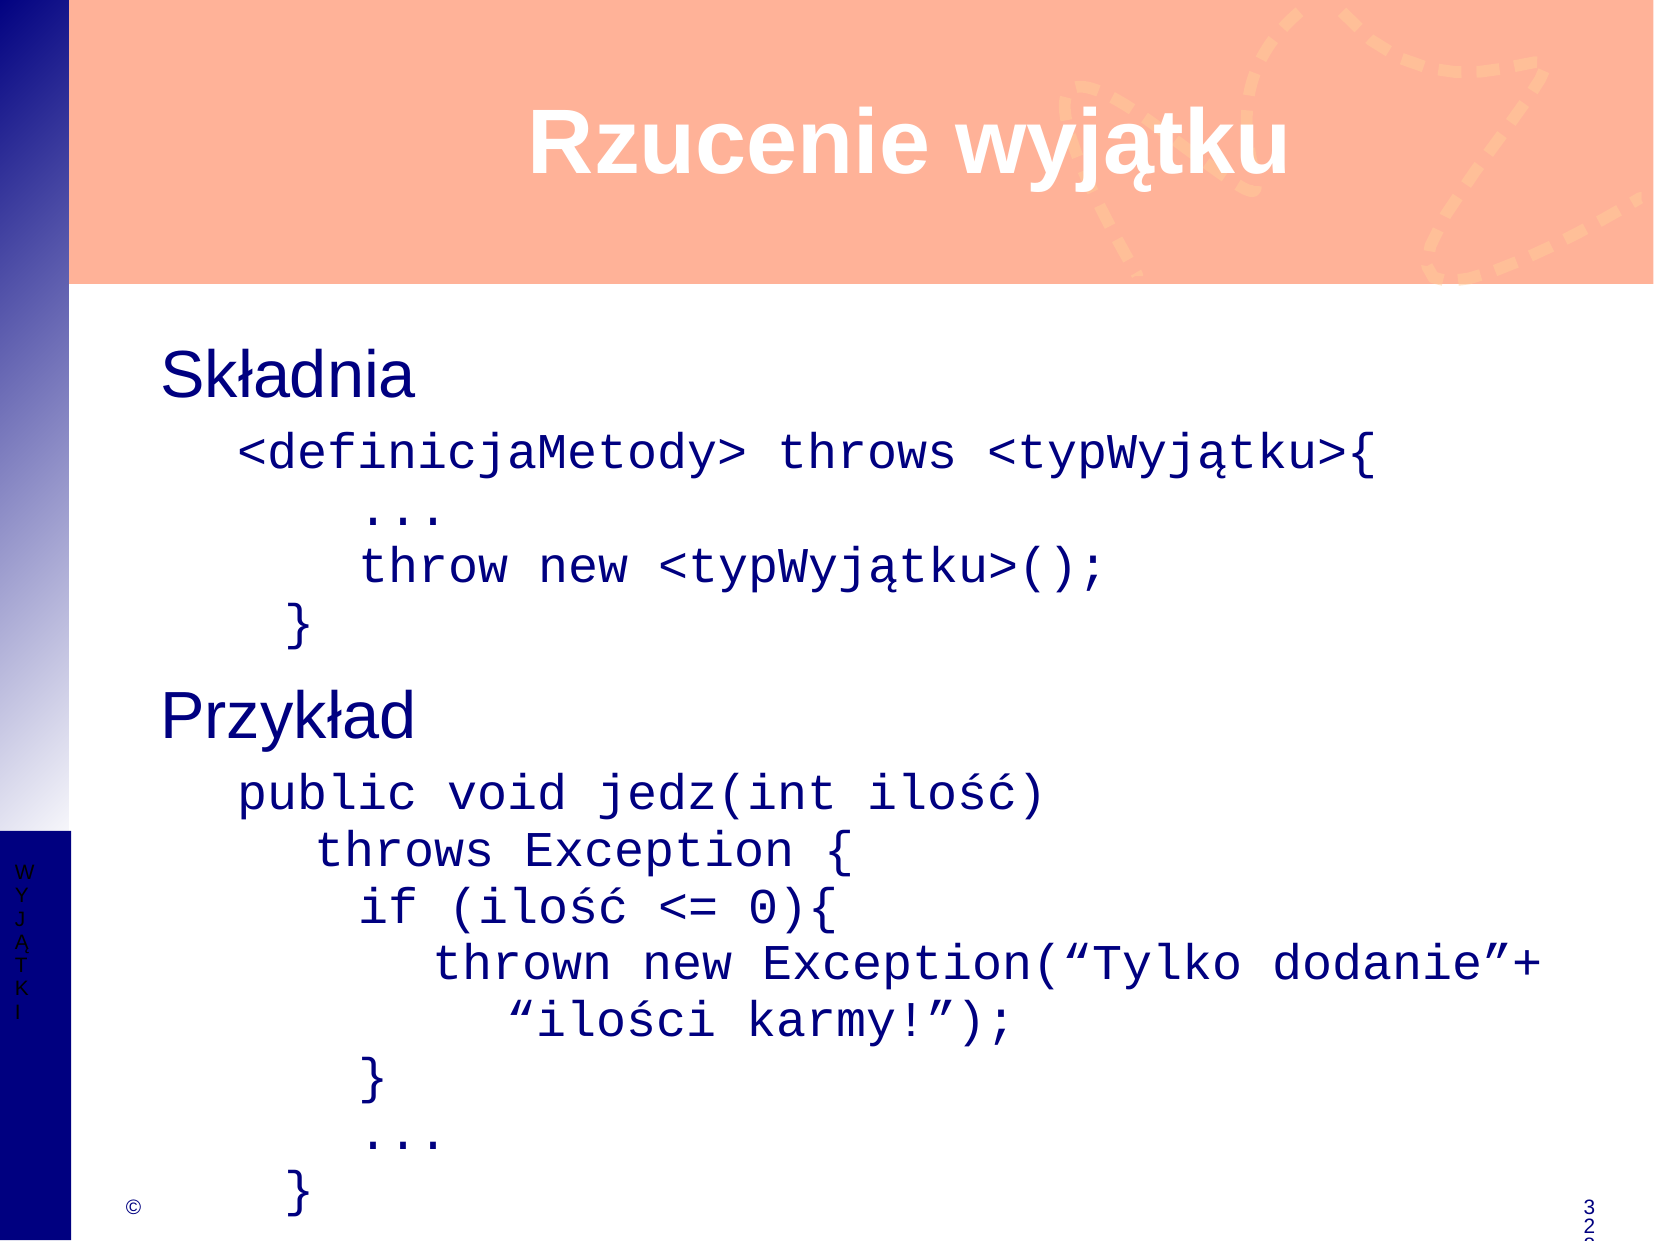

Rzucenie wyjątku
# Składnia
<definicjaMetody> throws <typWyjątku>{
	...
	throw new <typWyjątku>();
}
Przykład
public void jedz(int ilość)
 throws Exception {
	if (ilość <= 0){
		thrown new Exception(“Tylko dodanie”+ 			“ilości karmy!”);
	}
	...
}
W
Y
J
Ą
T
K
I